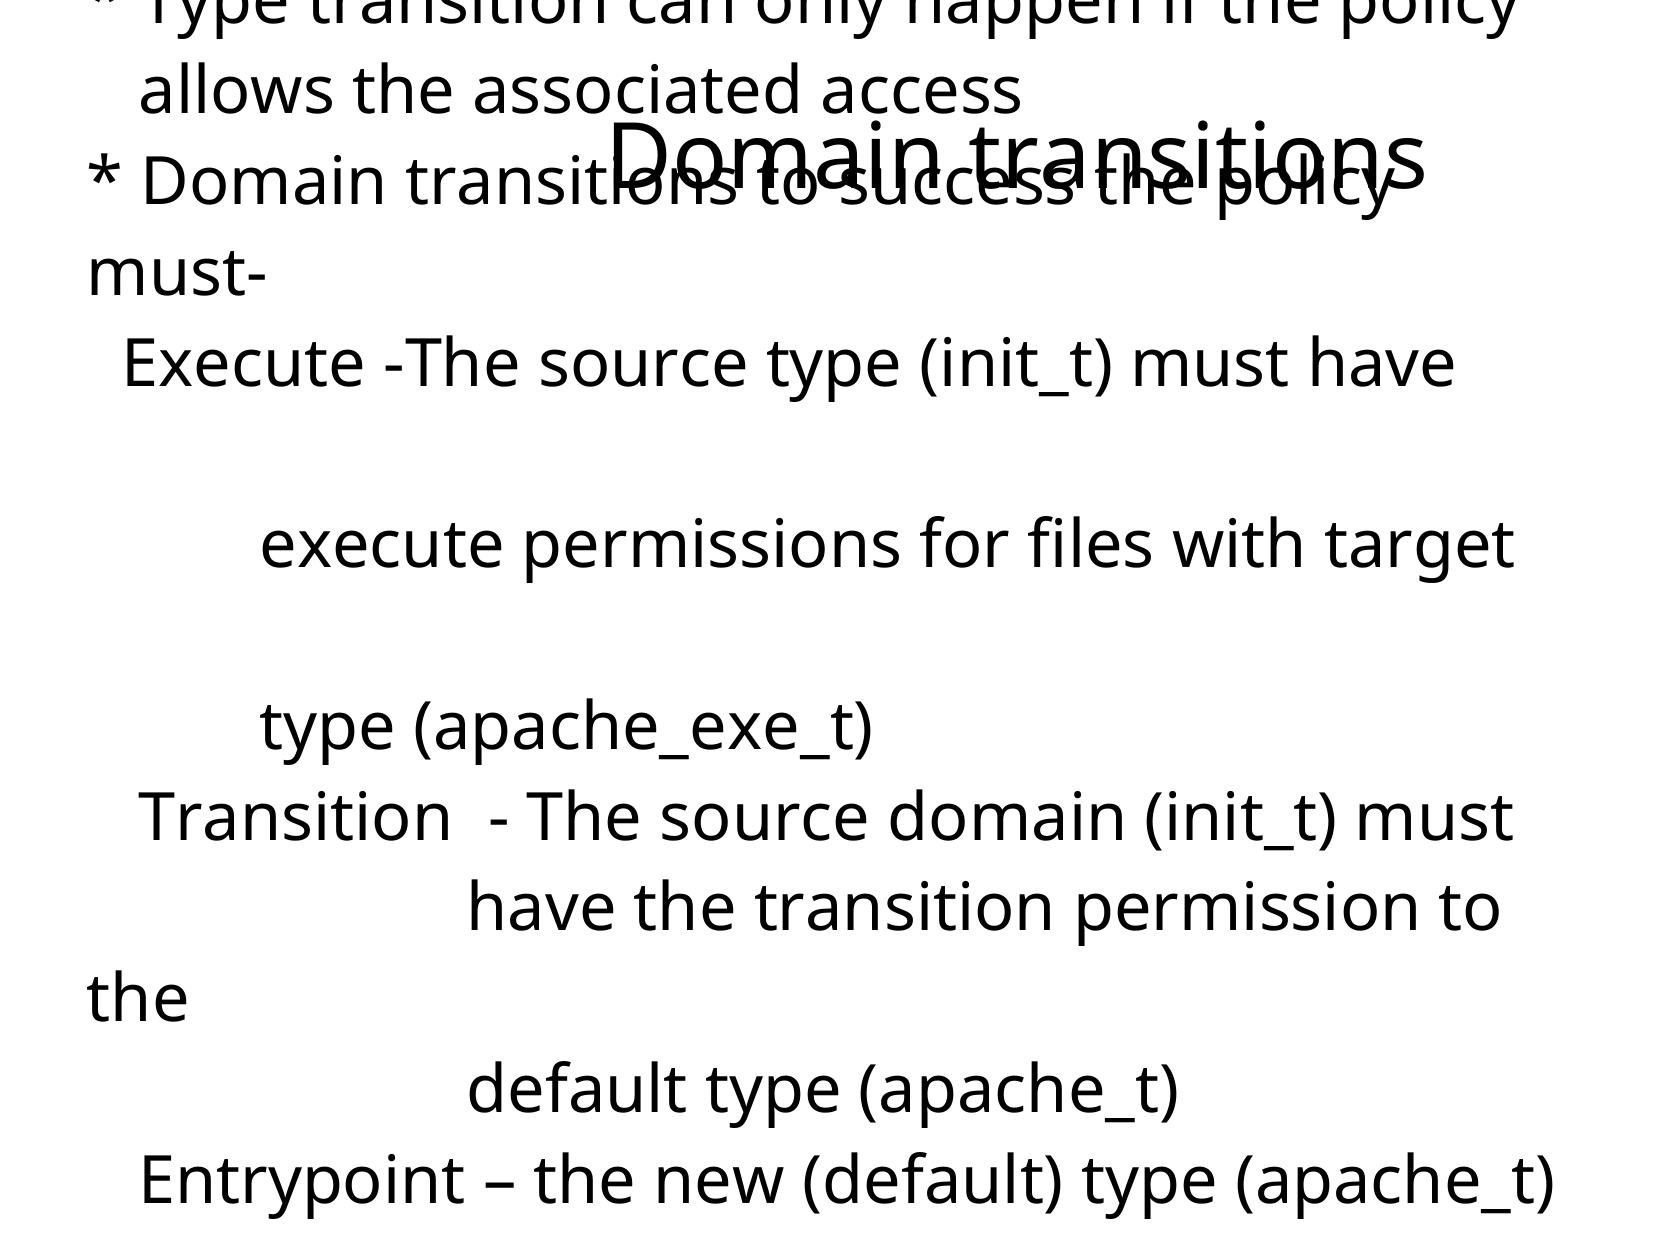

* Type transition can only happen if the policy
 allows the associated access
* Domain transitions to success the policy must-
 Execute -The source type (init_t) must have
 execute permissions for files with target
 type (apache_exe_t)
 Transition - The source domain (init_t) must
 have the transition permission to the
 default type (apache_t)
 Entrypoint – the new (default) type (apache_t)
 must have the entrypoint
 permission to file with the target
 type(apache_exec_t)
# Domain transitions